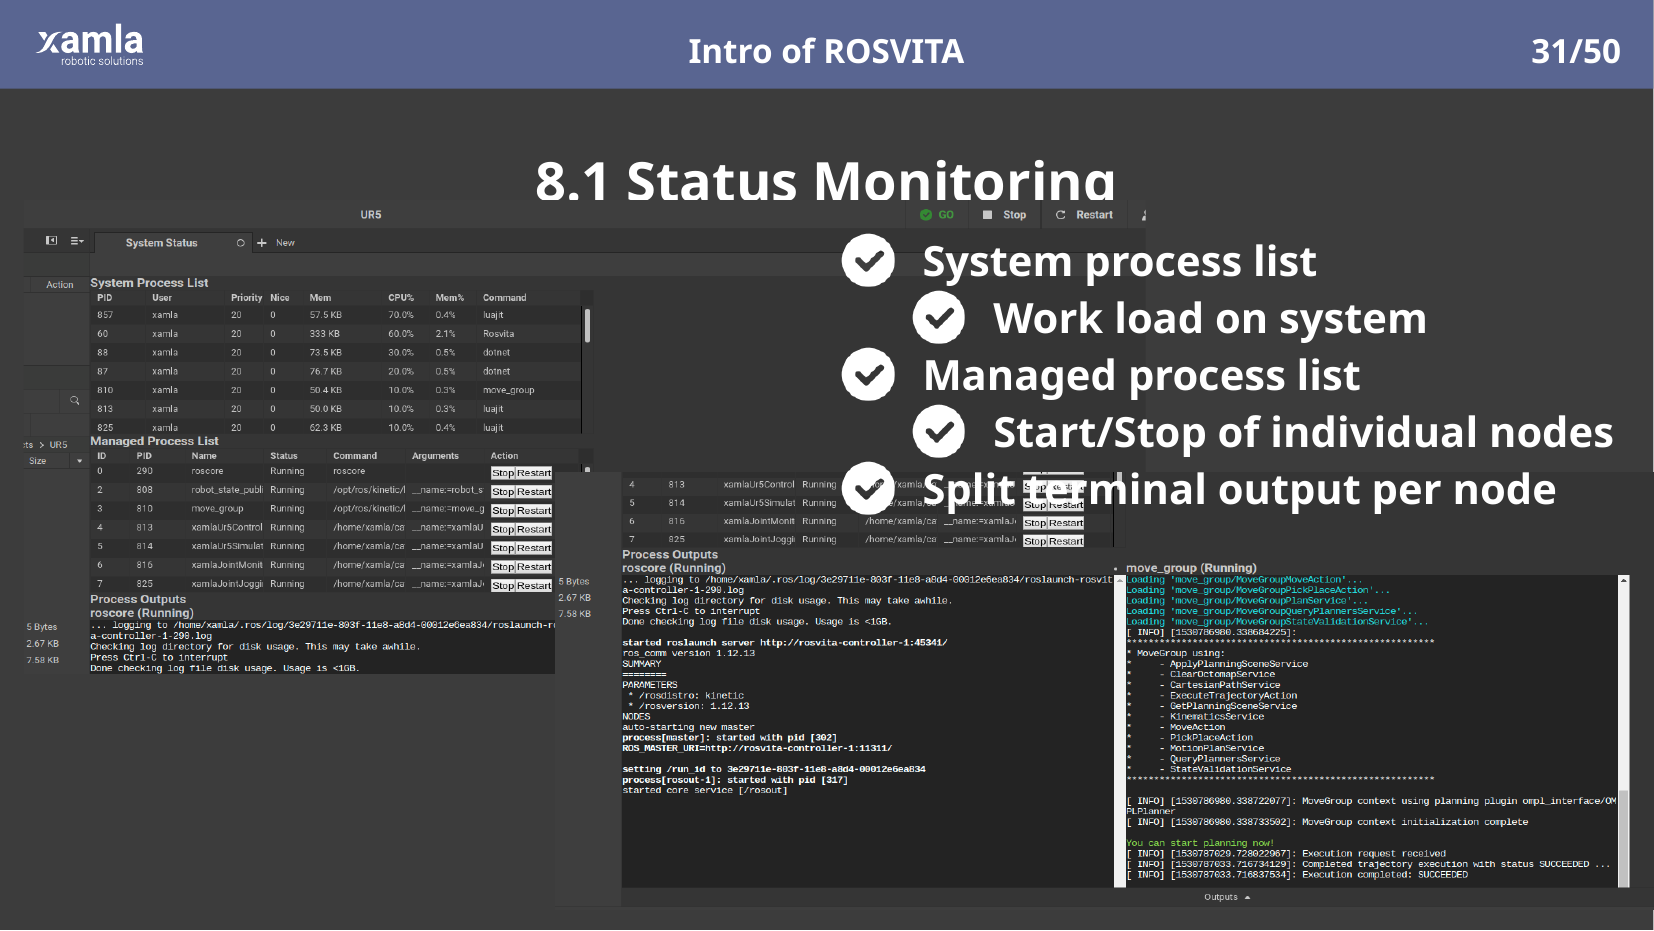

Intro of ROSVITA
31/50
8.1 Status Monitoring
System process list
Work load on system
Managed process list
Start/Stop of individual nodes
Split terminal output per node